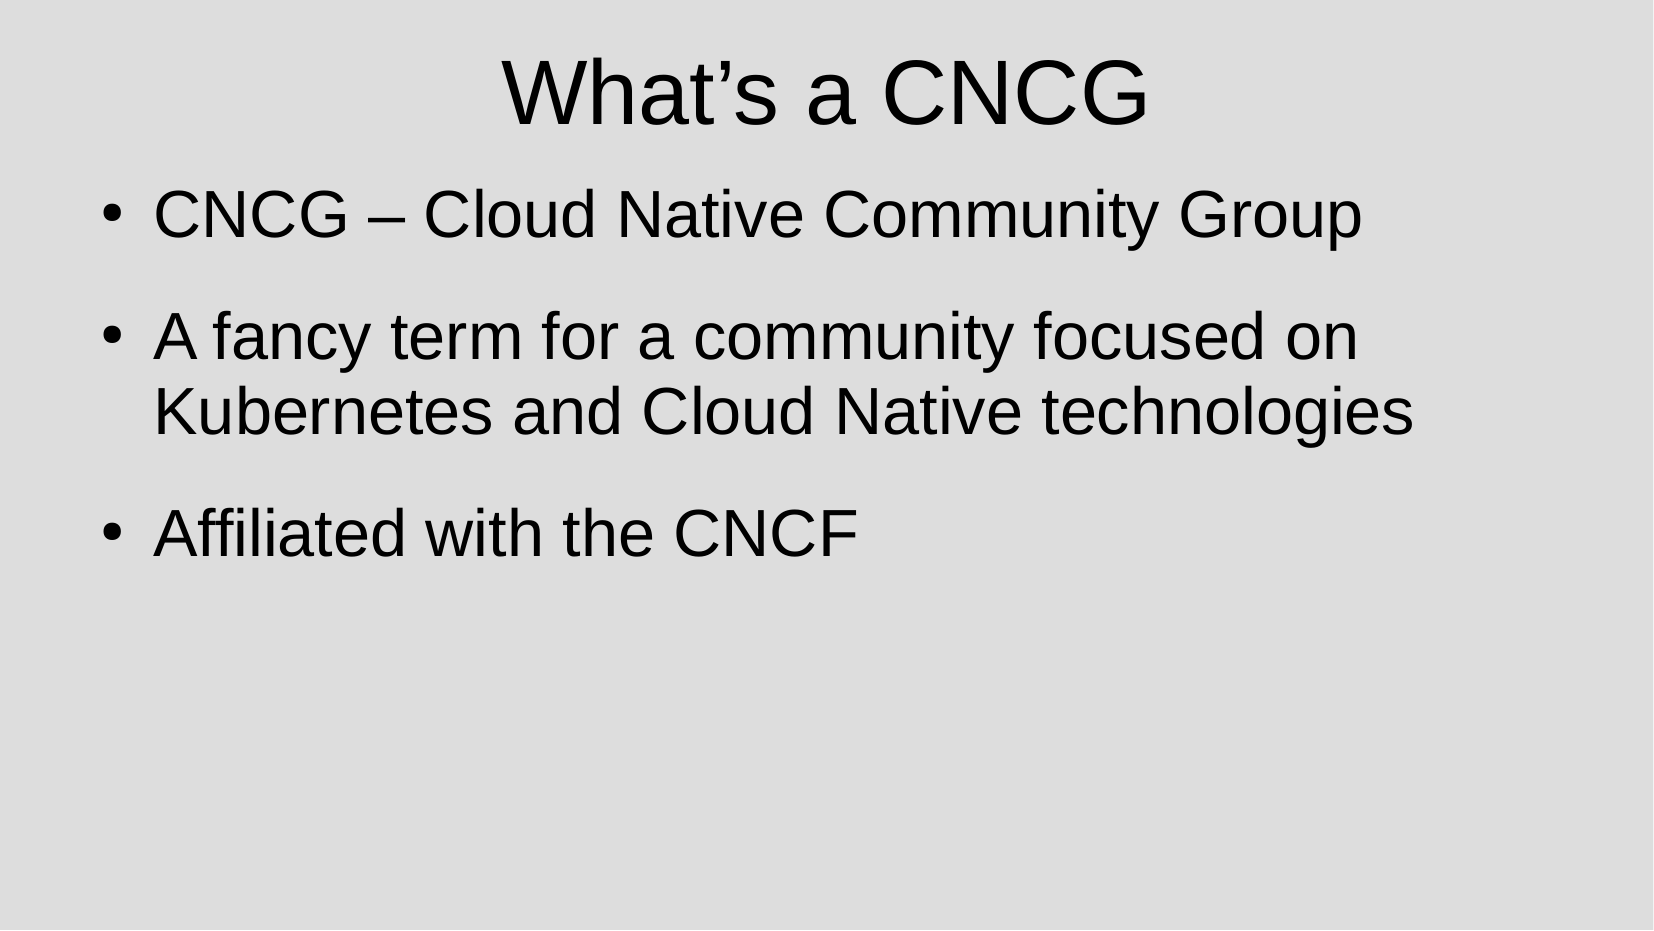

# What’s a CNCG
CNCG – Cloud Native Community Group
A fancy term for a community focused on Kubernetes and Cloud Native technologies
Affiliated with the CNCF